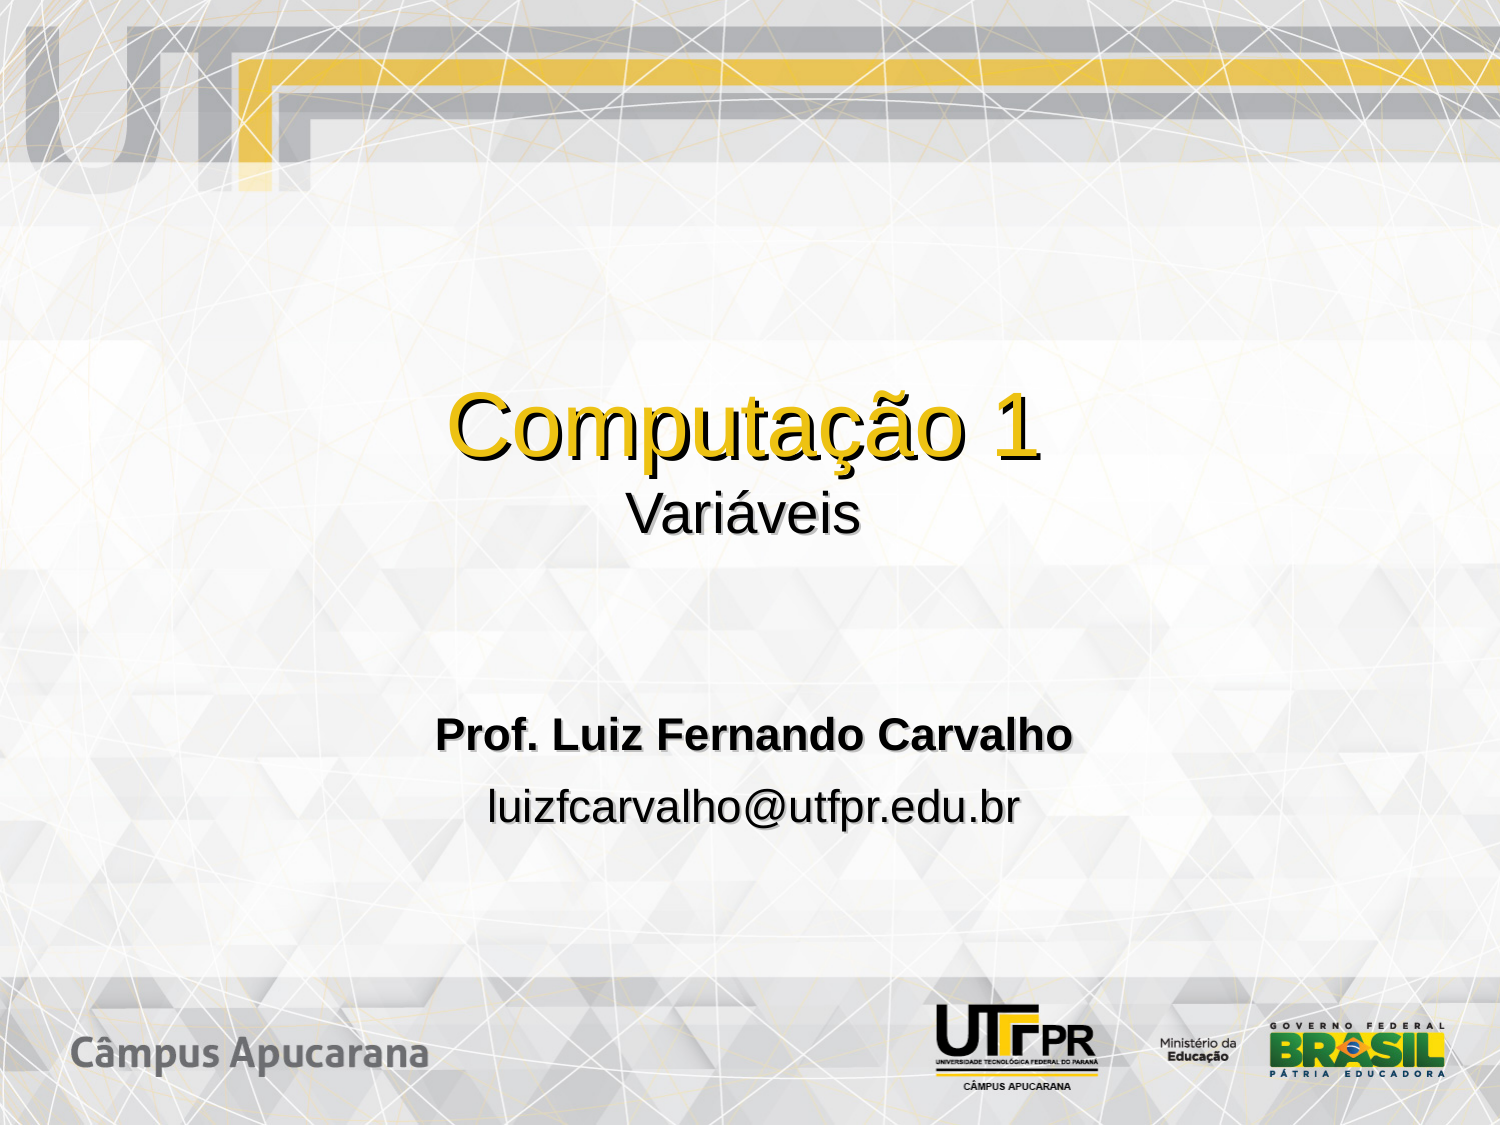

# Computação 1 Variáveis
Prof. Luiz Fernando Carvalho
luizfcarvalho@utfpr.edu.br